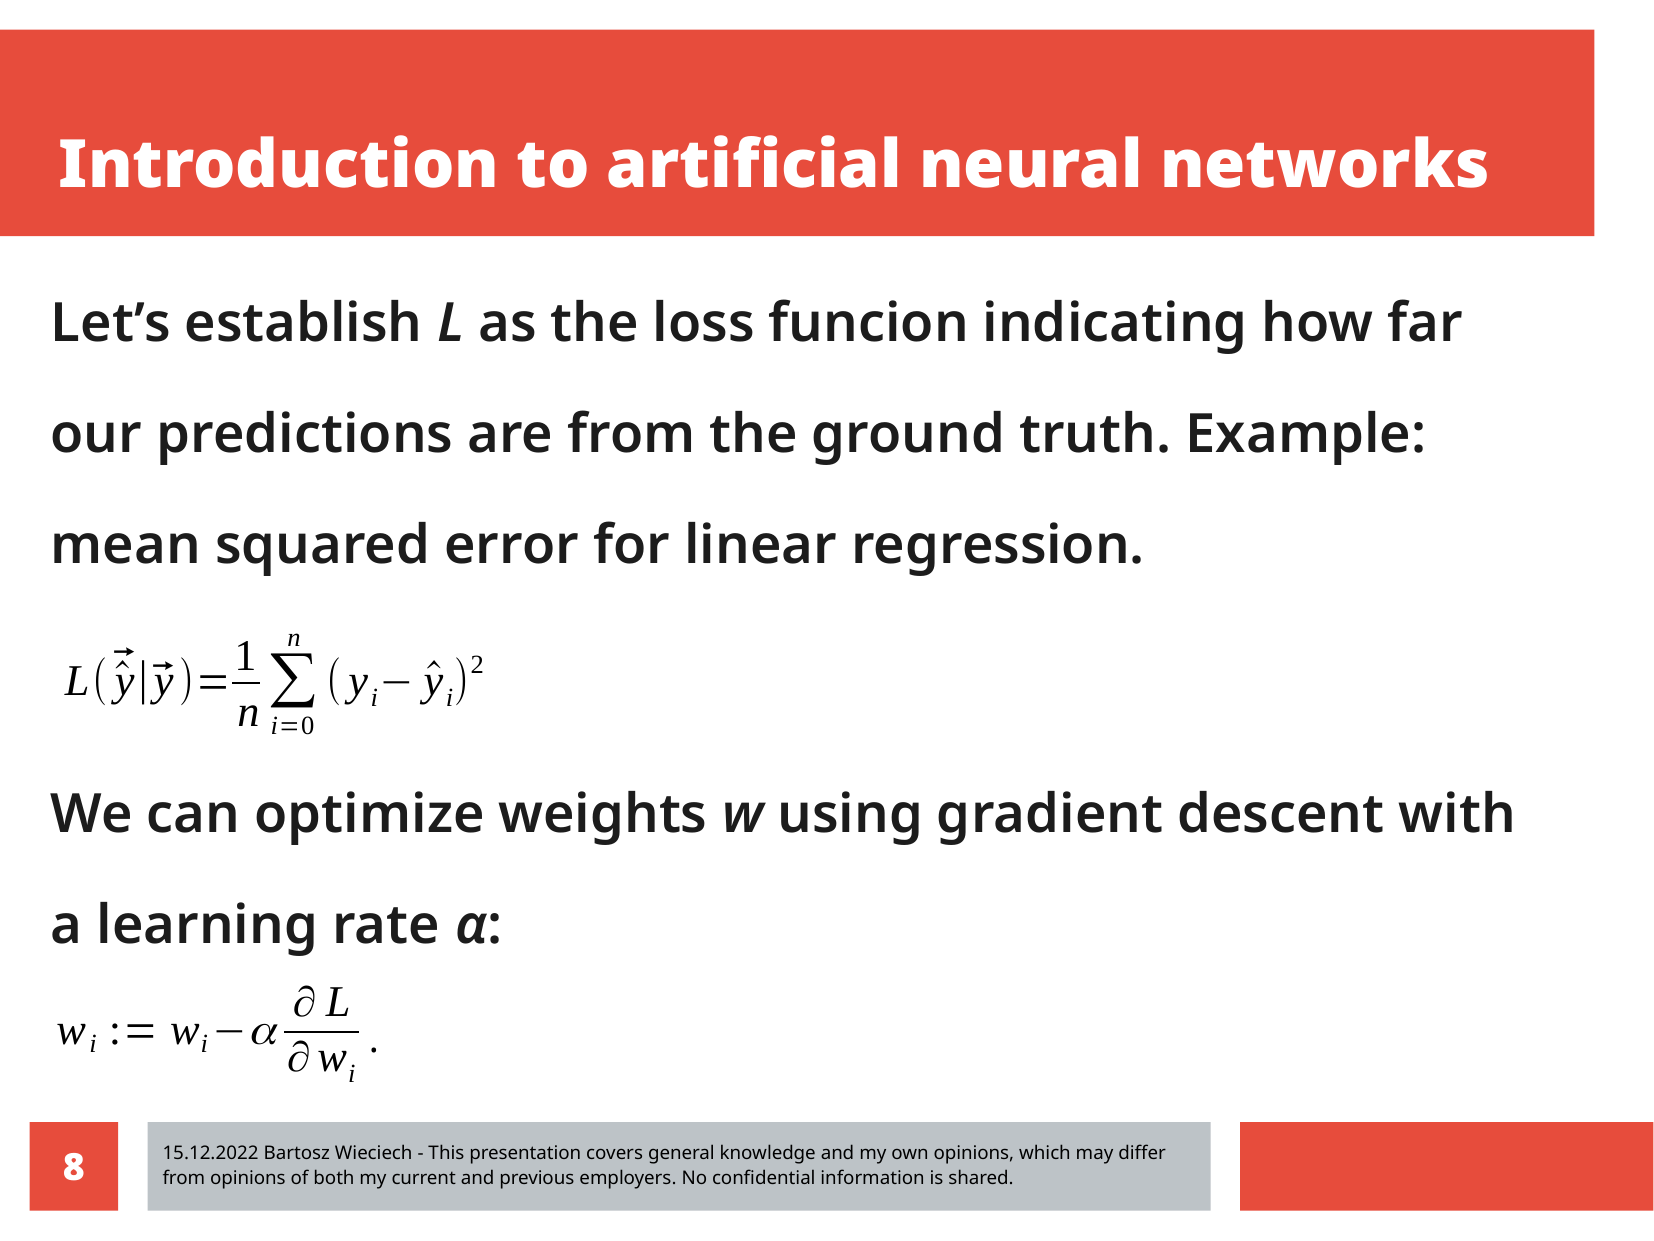

# Introduction to artificial neural networks
Let’s establish L as the loss funcion indicating how far our predictions are from the ground truth. Example: mean squared error for linear regression.
We can optimize weights w using gradient descent with a learning rate α:
.
8